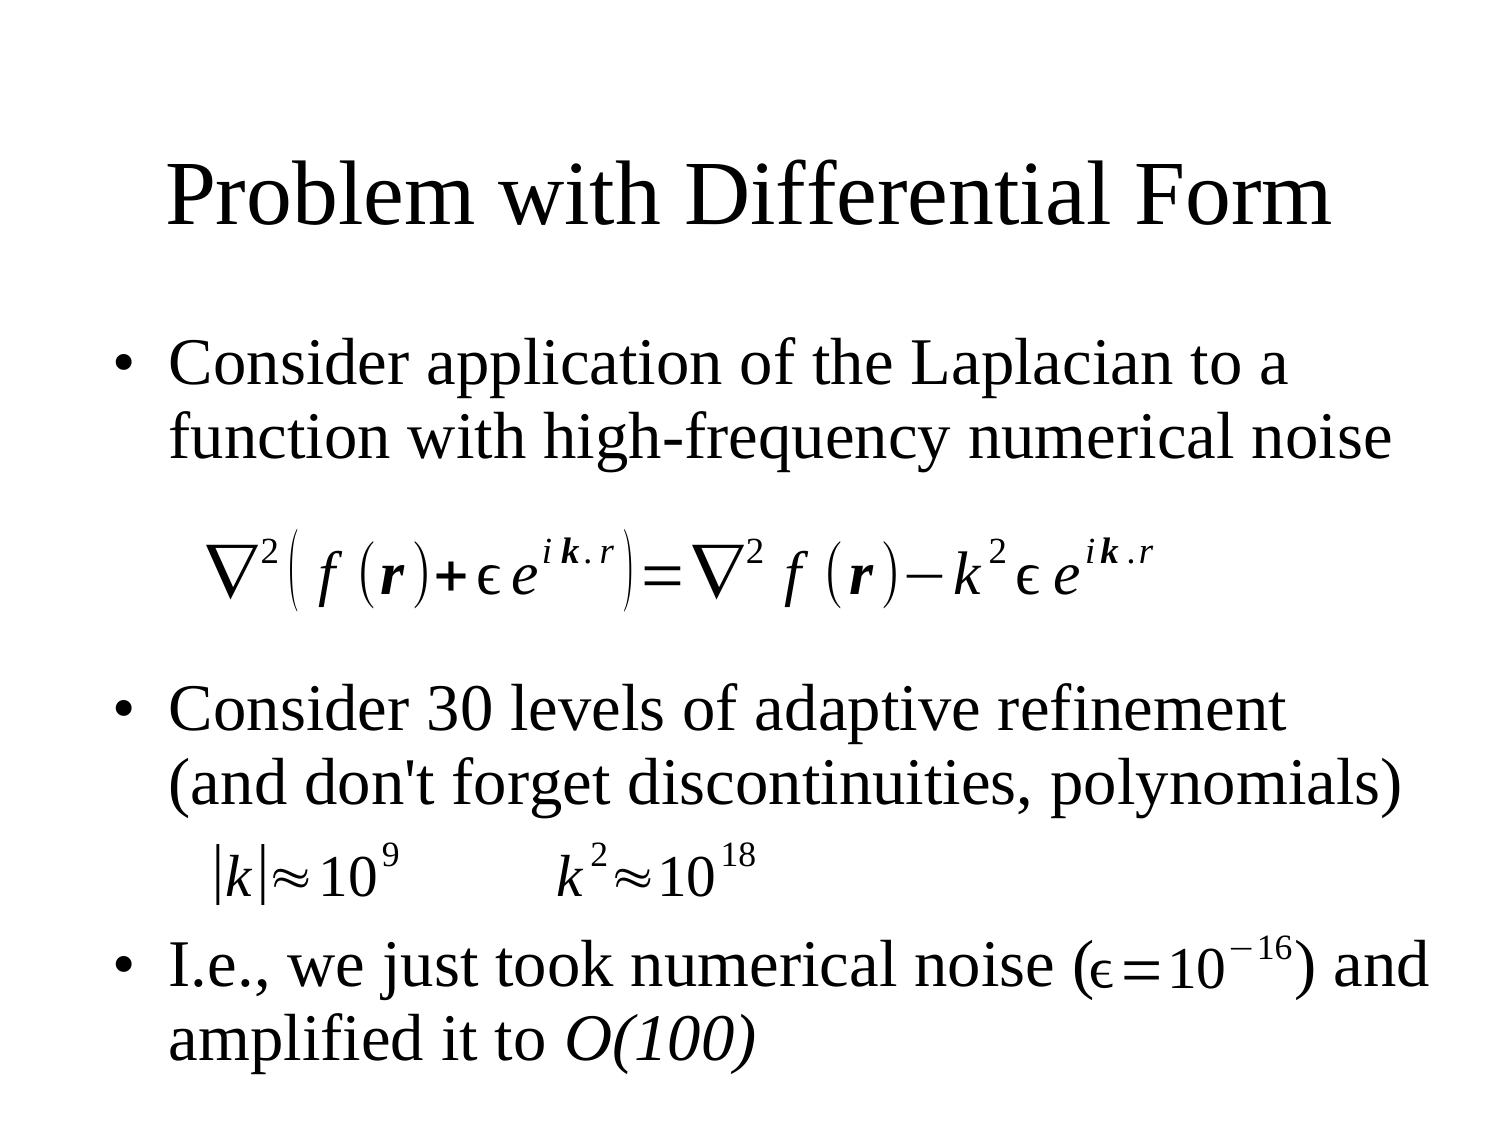

# Problem with Differential Form
Consider application of the Laplacian to a function with high-frequency numerical noise
Consider 30 levels of adaptive refinement
(and don't forget discontinuities, polynomials)
I.e., we just took numerical noise ( ) and amplified it to O(100)